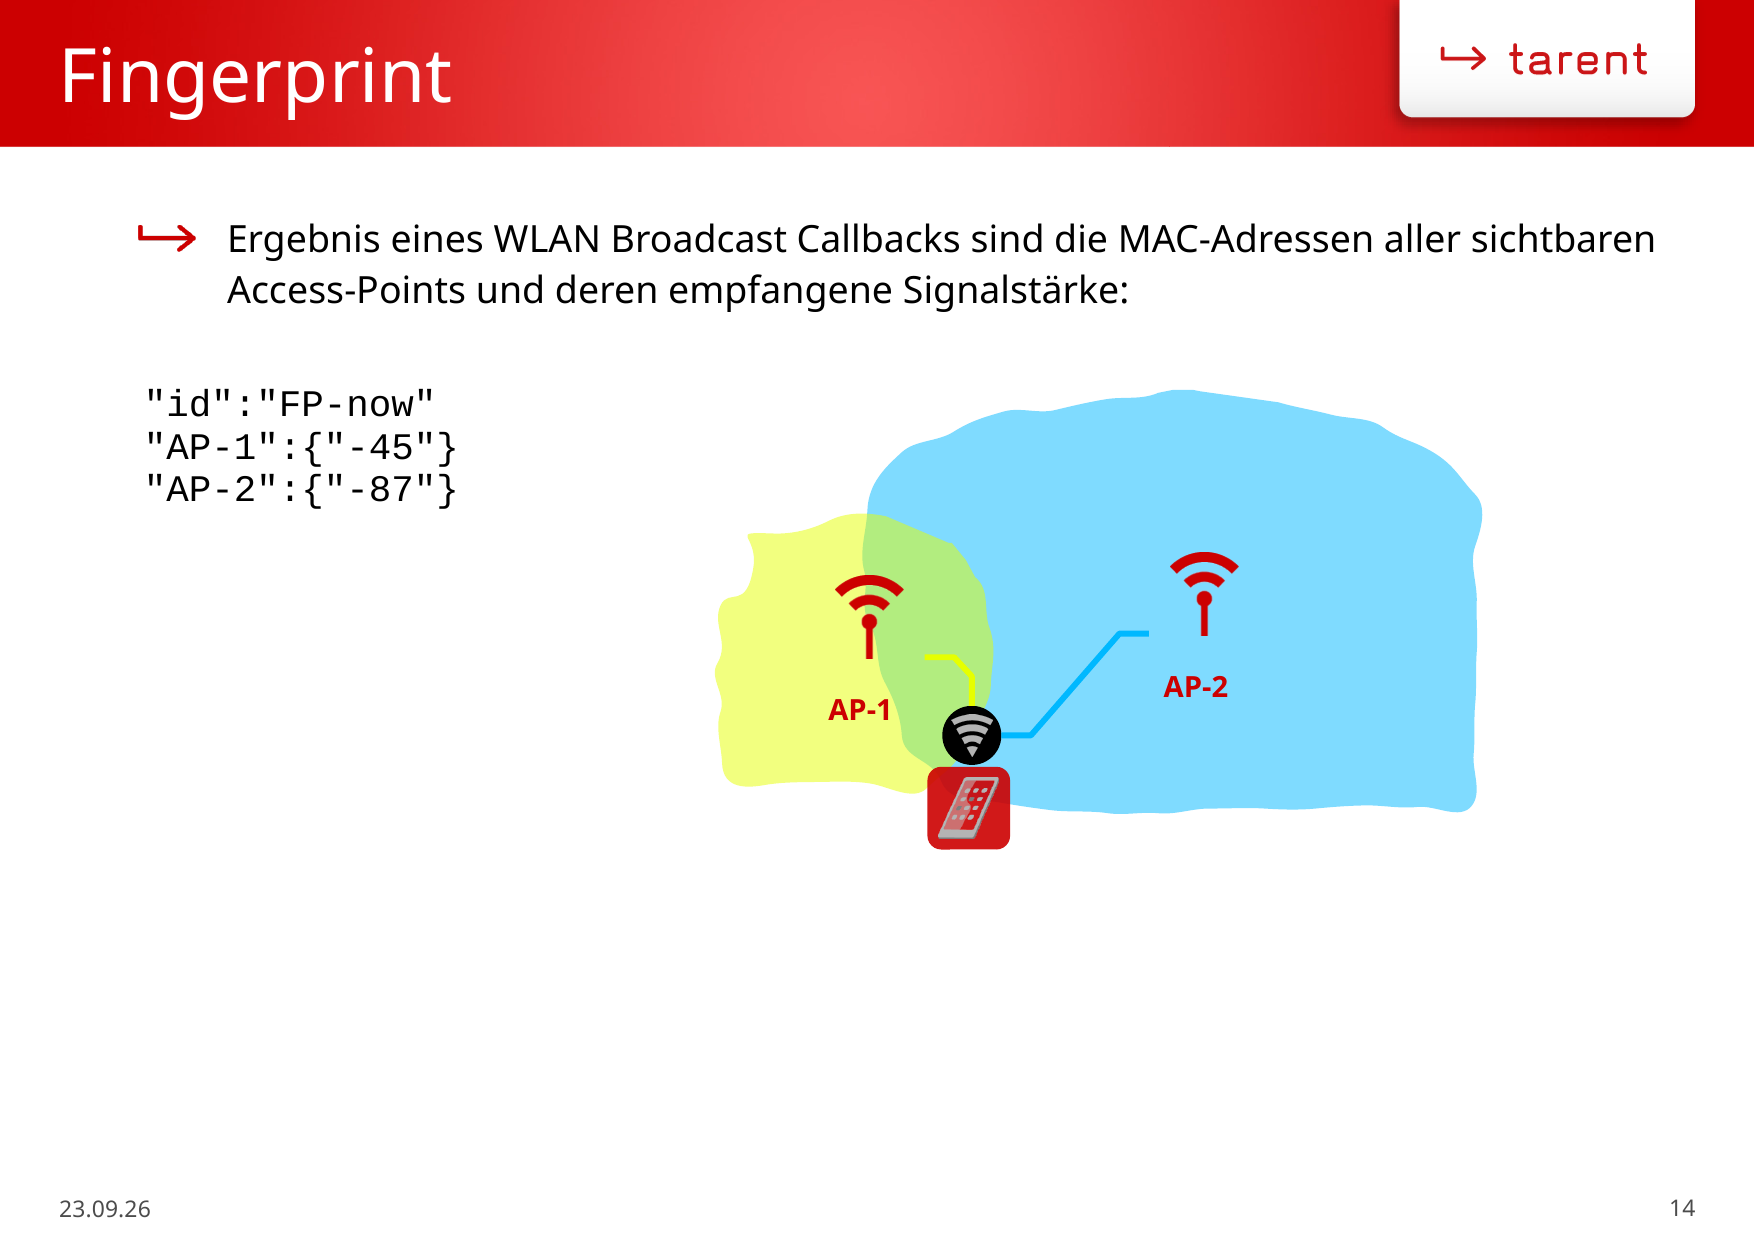

# Fingerprint
Ergebnis eines WLAN Broadcast Callbacks sind die MAC-Adressen aller sichtbaren Access-Points und deren empfangene Signalstärke:
"id":"FP-now"
"AP-1":{"-45"}
"AP-2":{"-87"}
AP-2
AP-1